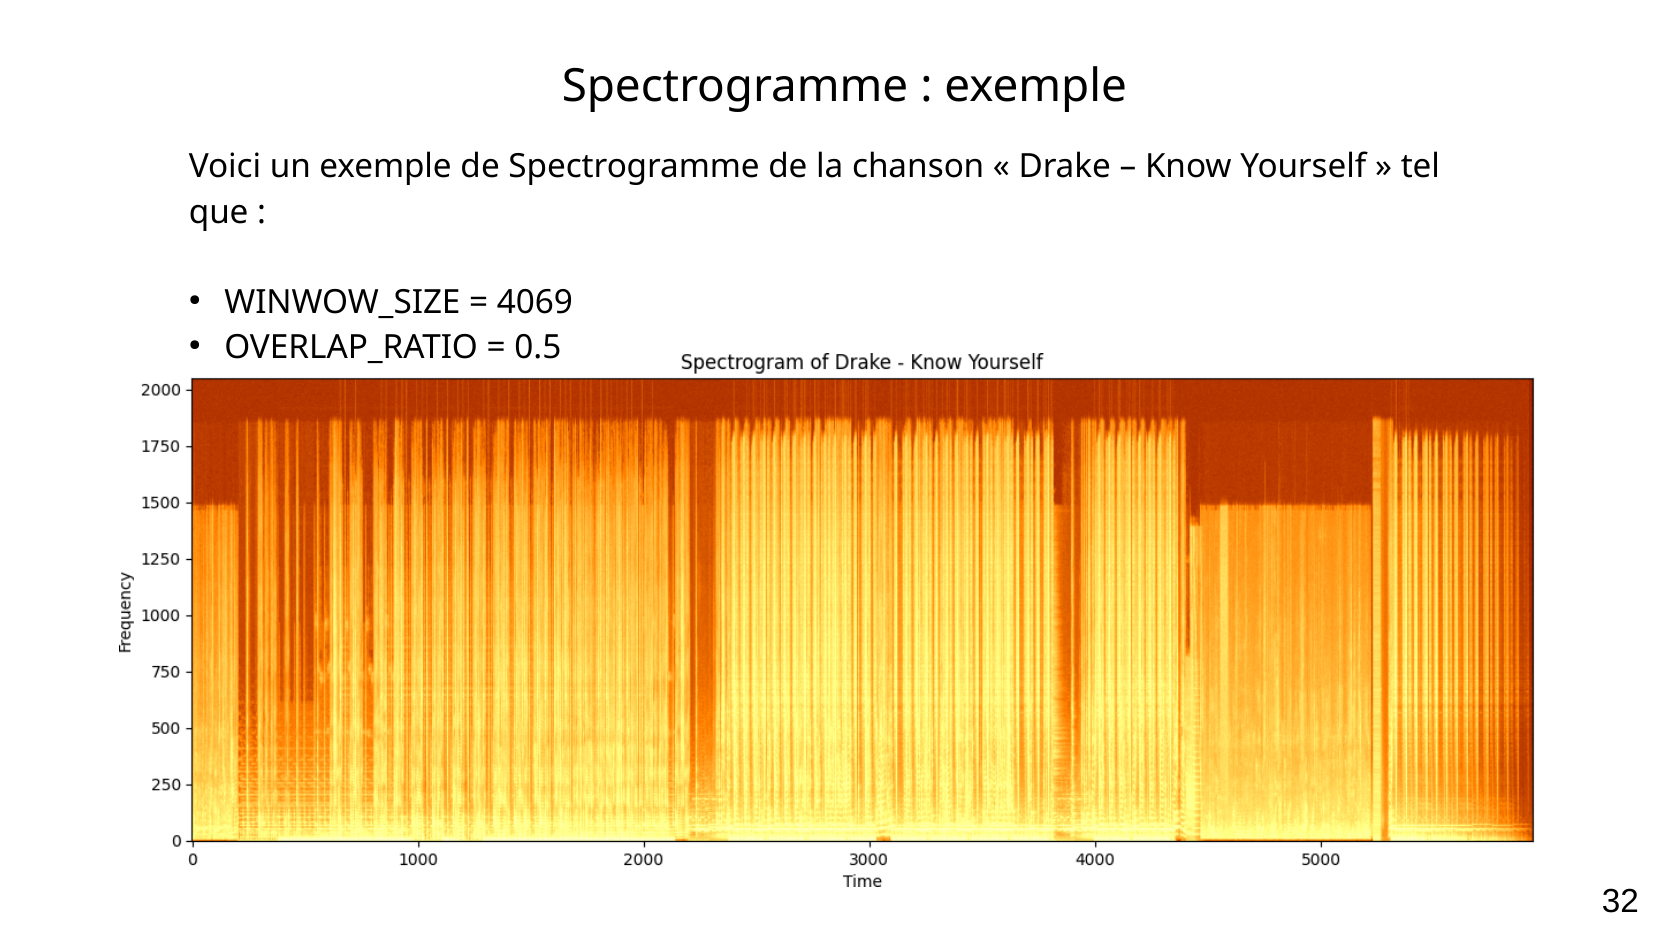

Spectrogramme : exemple
Voici un exemple de Spectrogramme de la chanson « Drake – Know Yourself » tel que :
WINWOW_SIZE = 4069
OVERLAP_RATIO = 0.5